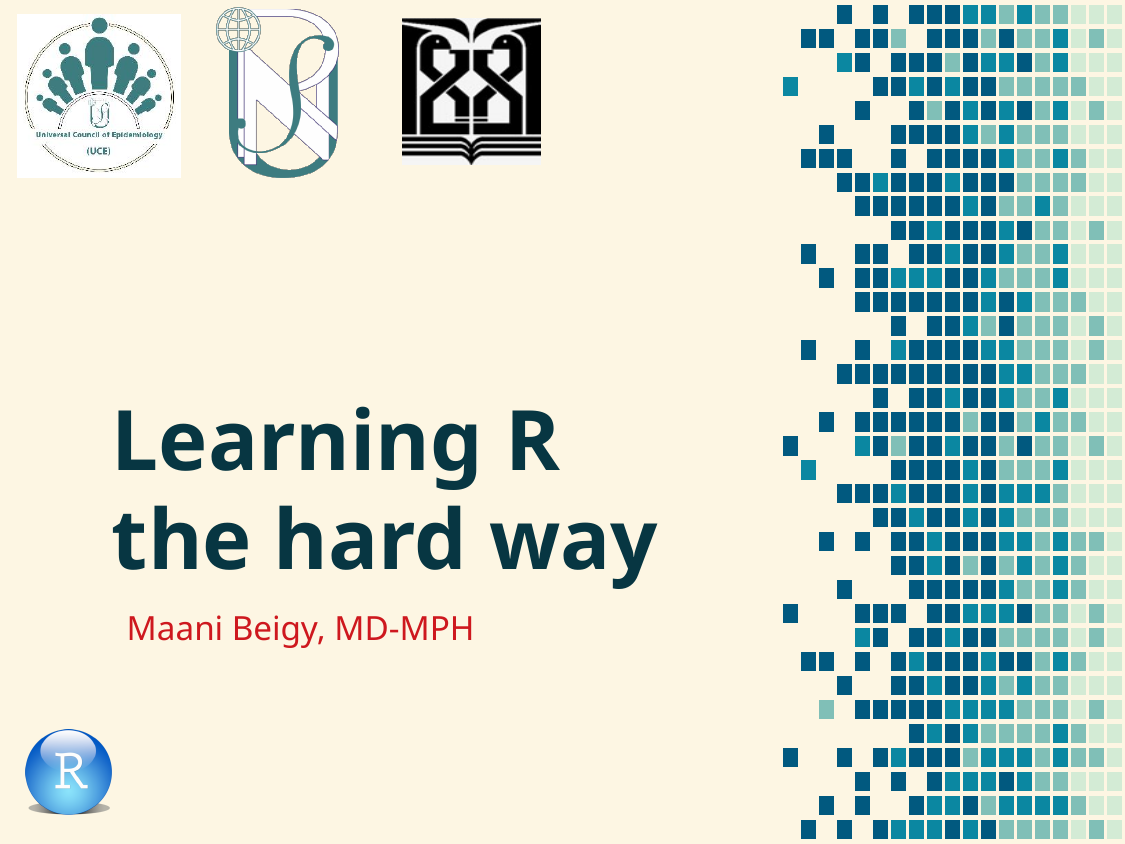

# Learning R the hard way
Maani Beigy, MD-MPH